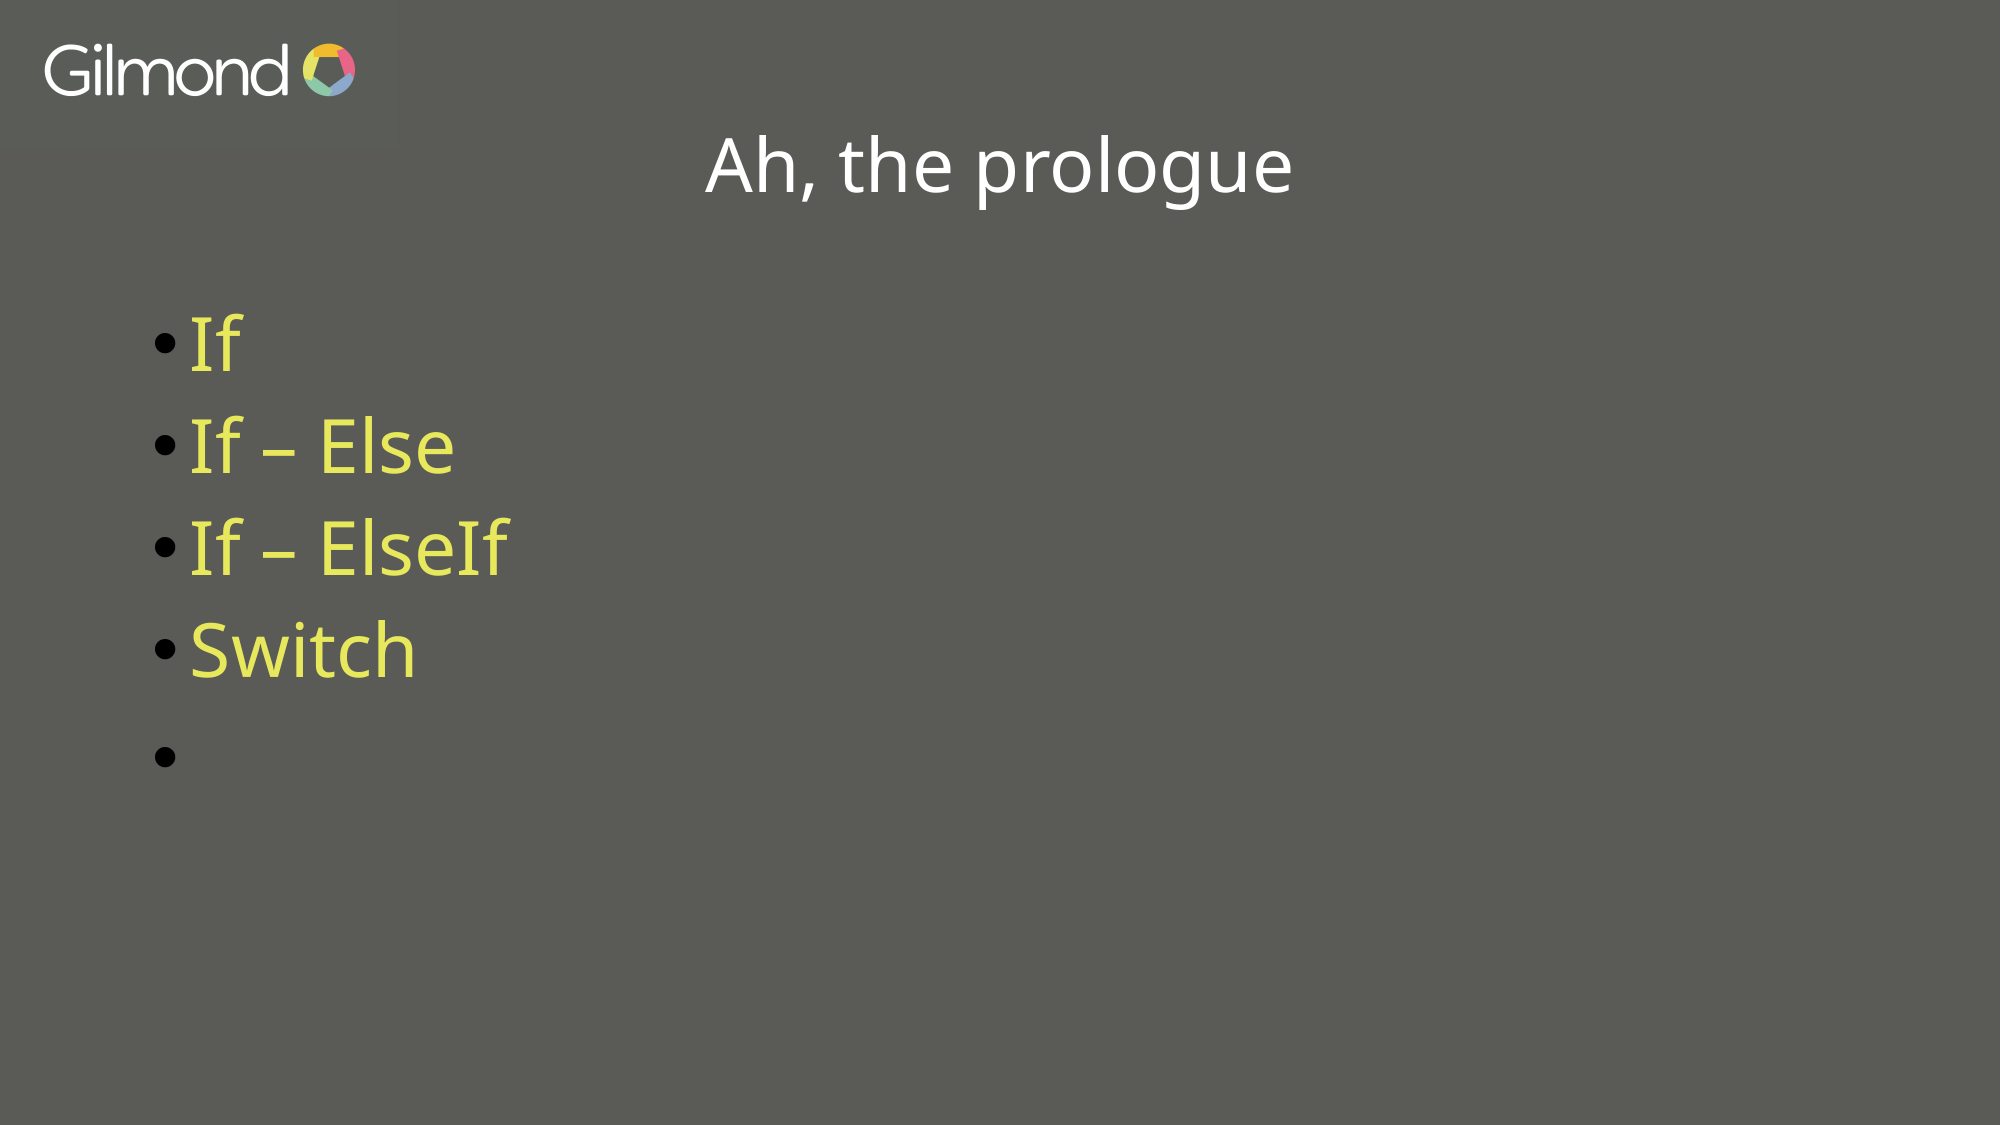

# Ah, the prologue
If
If – Else
If – ElseIf
Switch